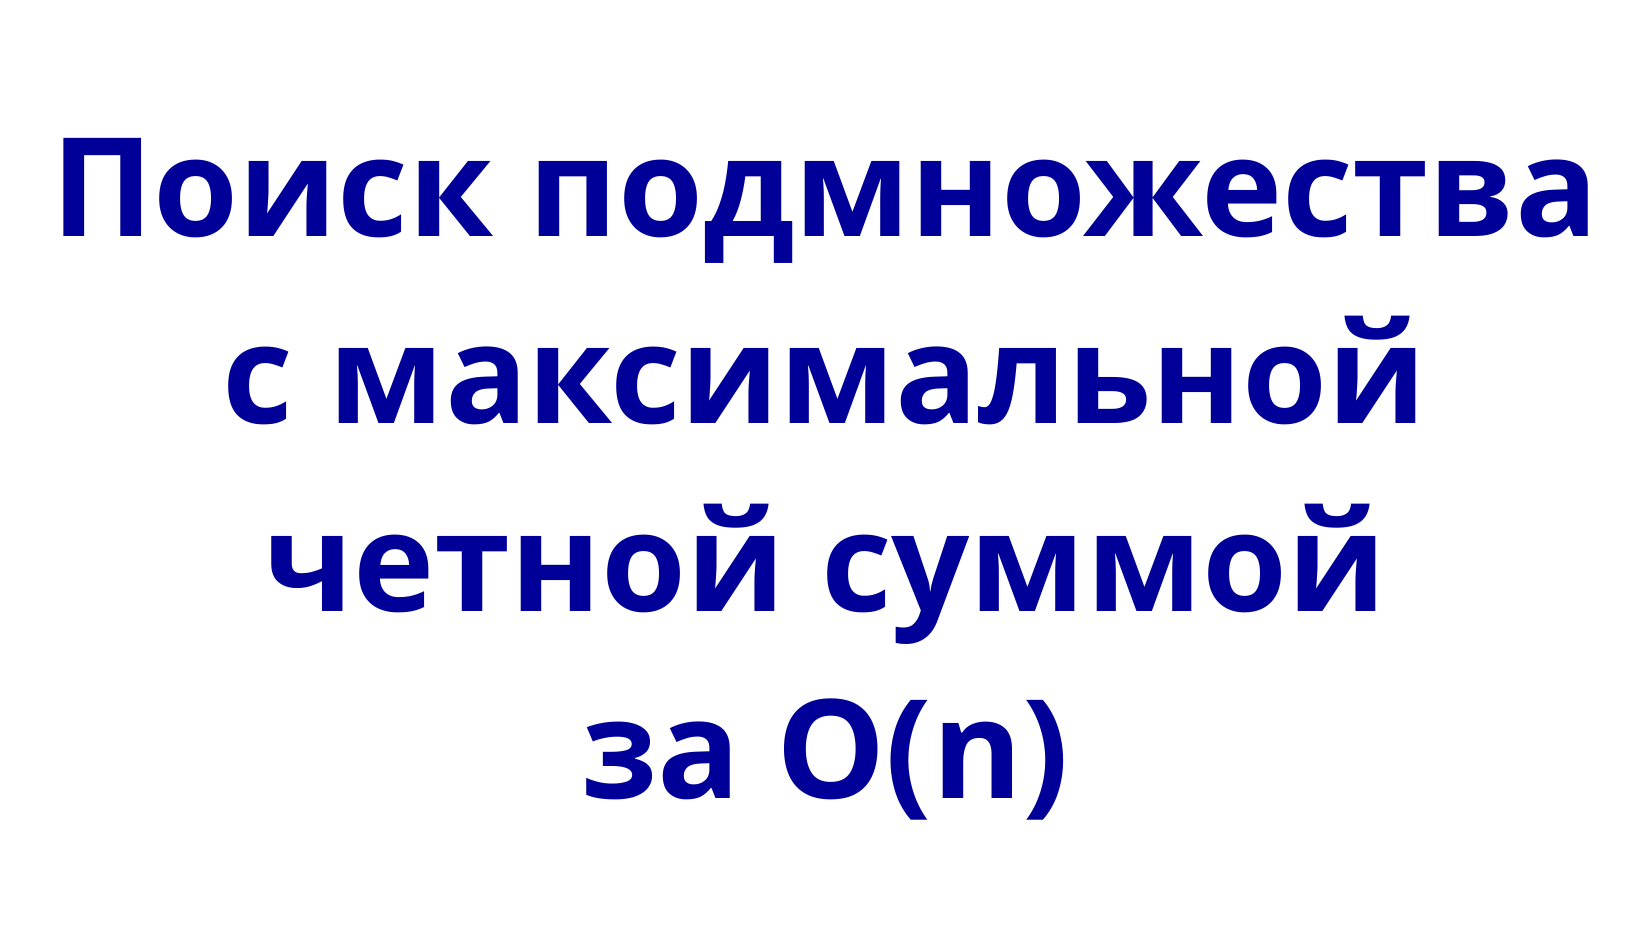

# Поиск подмножества
с максимальной четной суммой
за O(n)